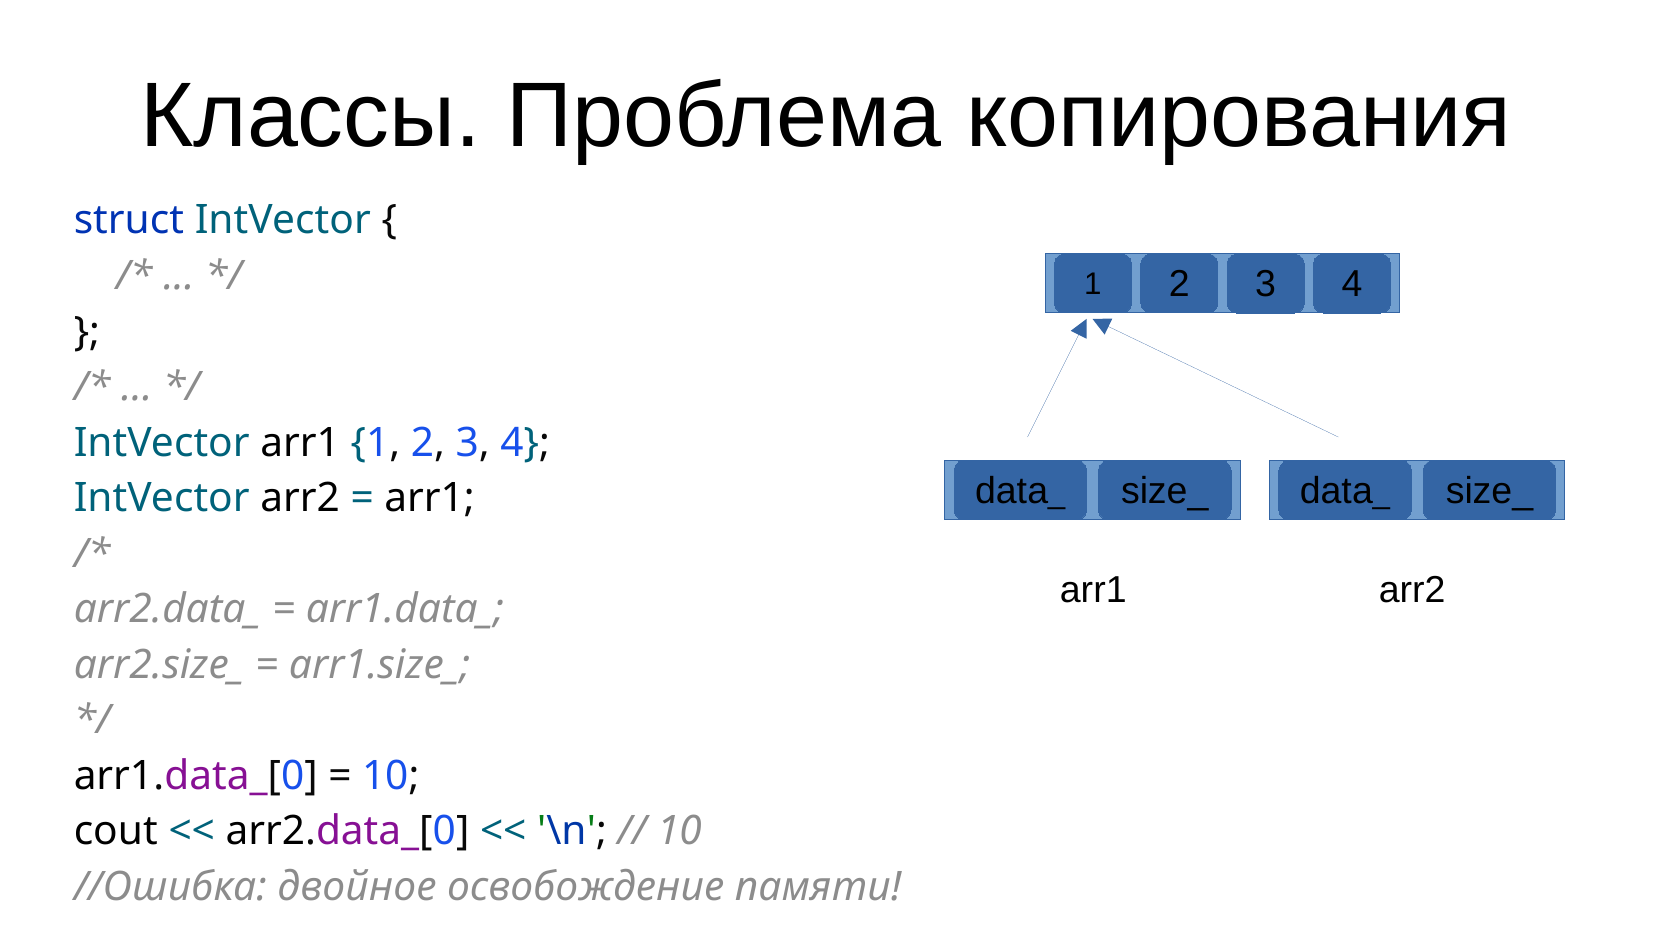

# Классы. Проблема копирования
struct IntVector {
 /* ... */
};
/* ... */
IntVector arr1 {1, 2, 3, 4};
IntVector arr2 = arr1;
/*
arr2.data_ = arr1.data_;
arr2.size_ = arr1.size_;
*/
arr1.data_[0] = 10;
cout << arr2.data_[0] << '\n'; // 10
//Ошибка: двойное освобождение памяти!
1
2
3
4
data_
size_
data_
size_
arr1
arr2